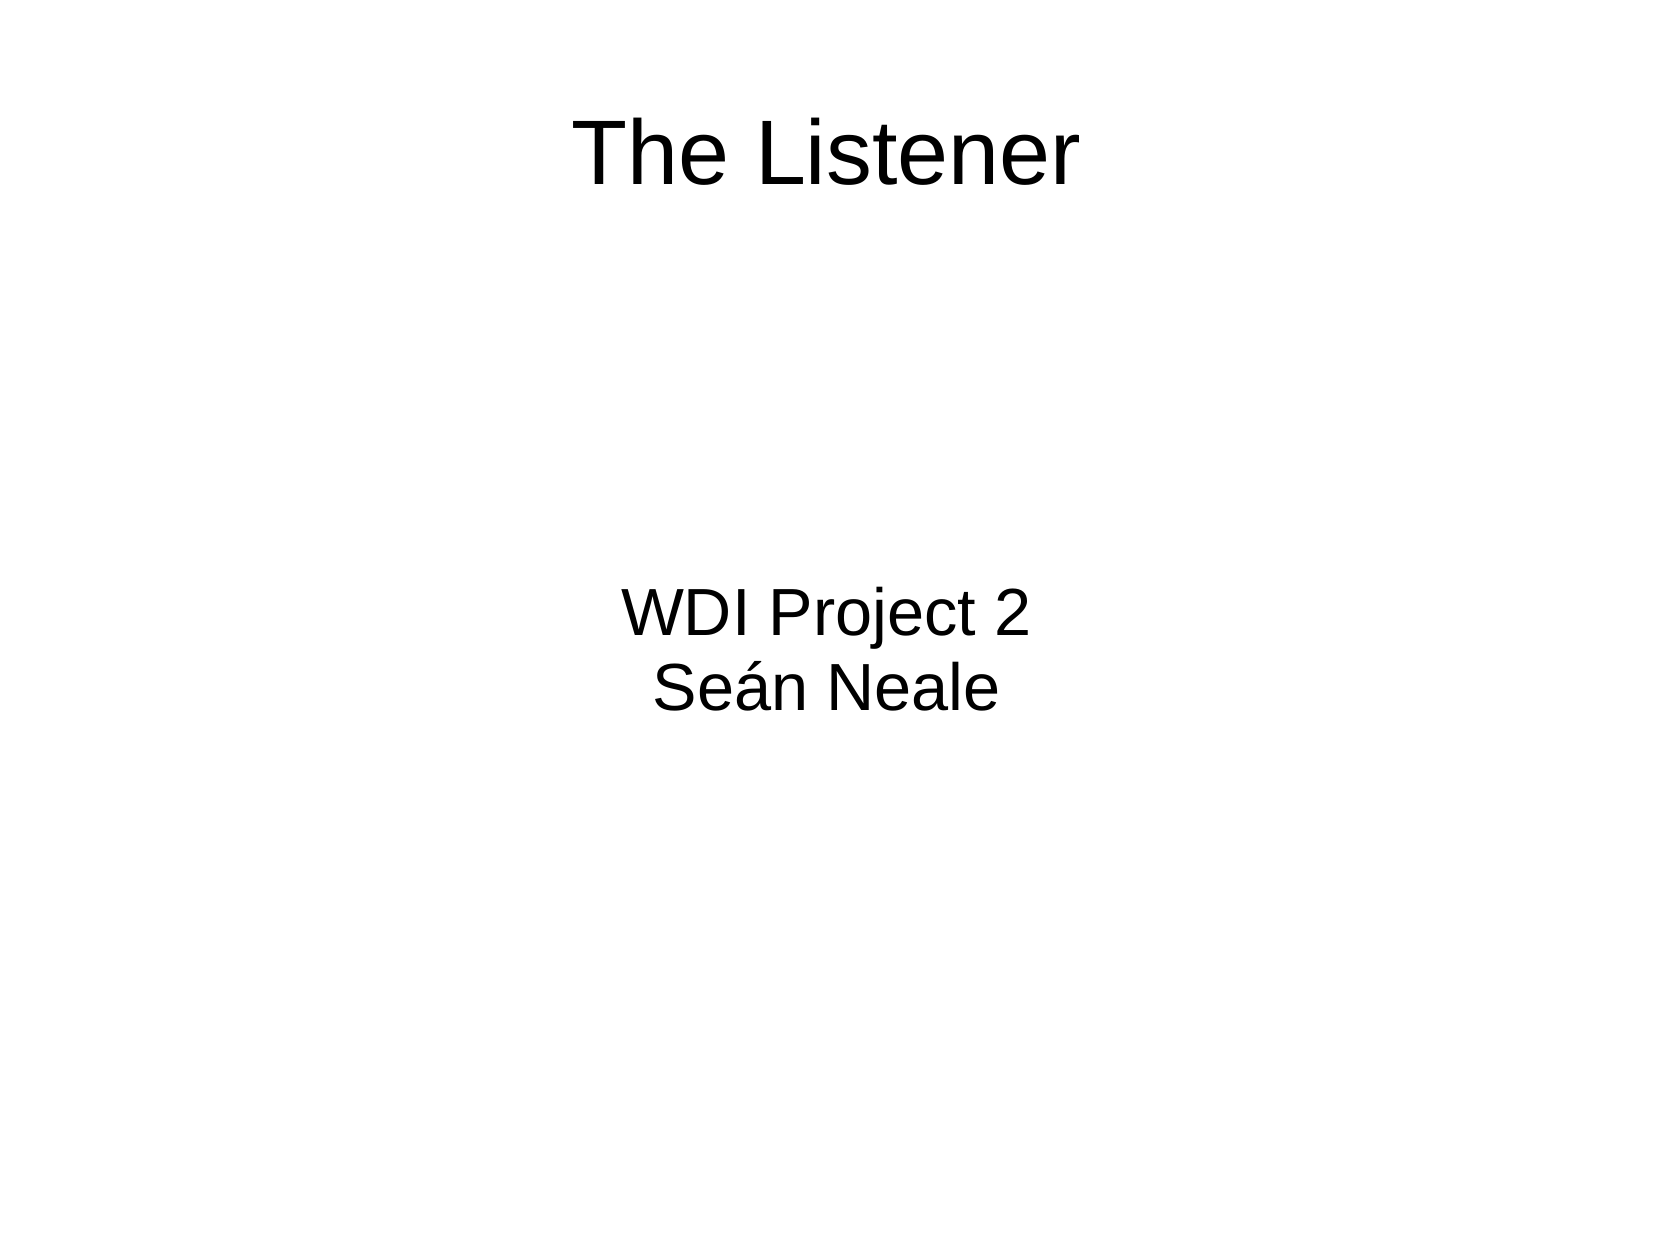

# The Listener
WDI Project 2
Seán Neale